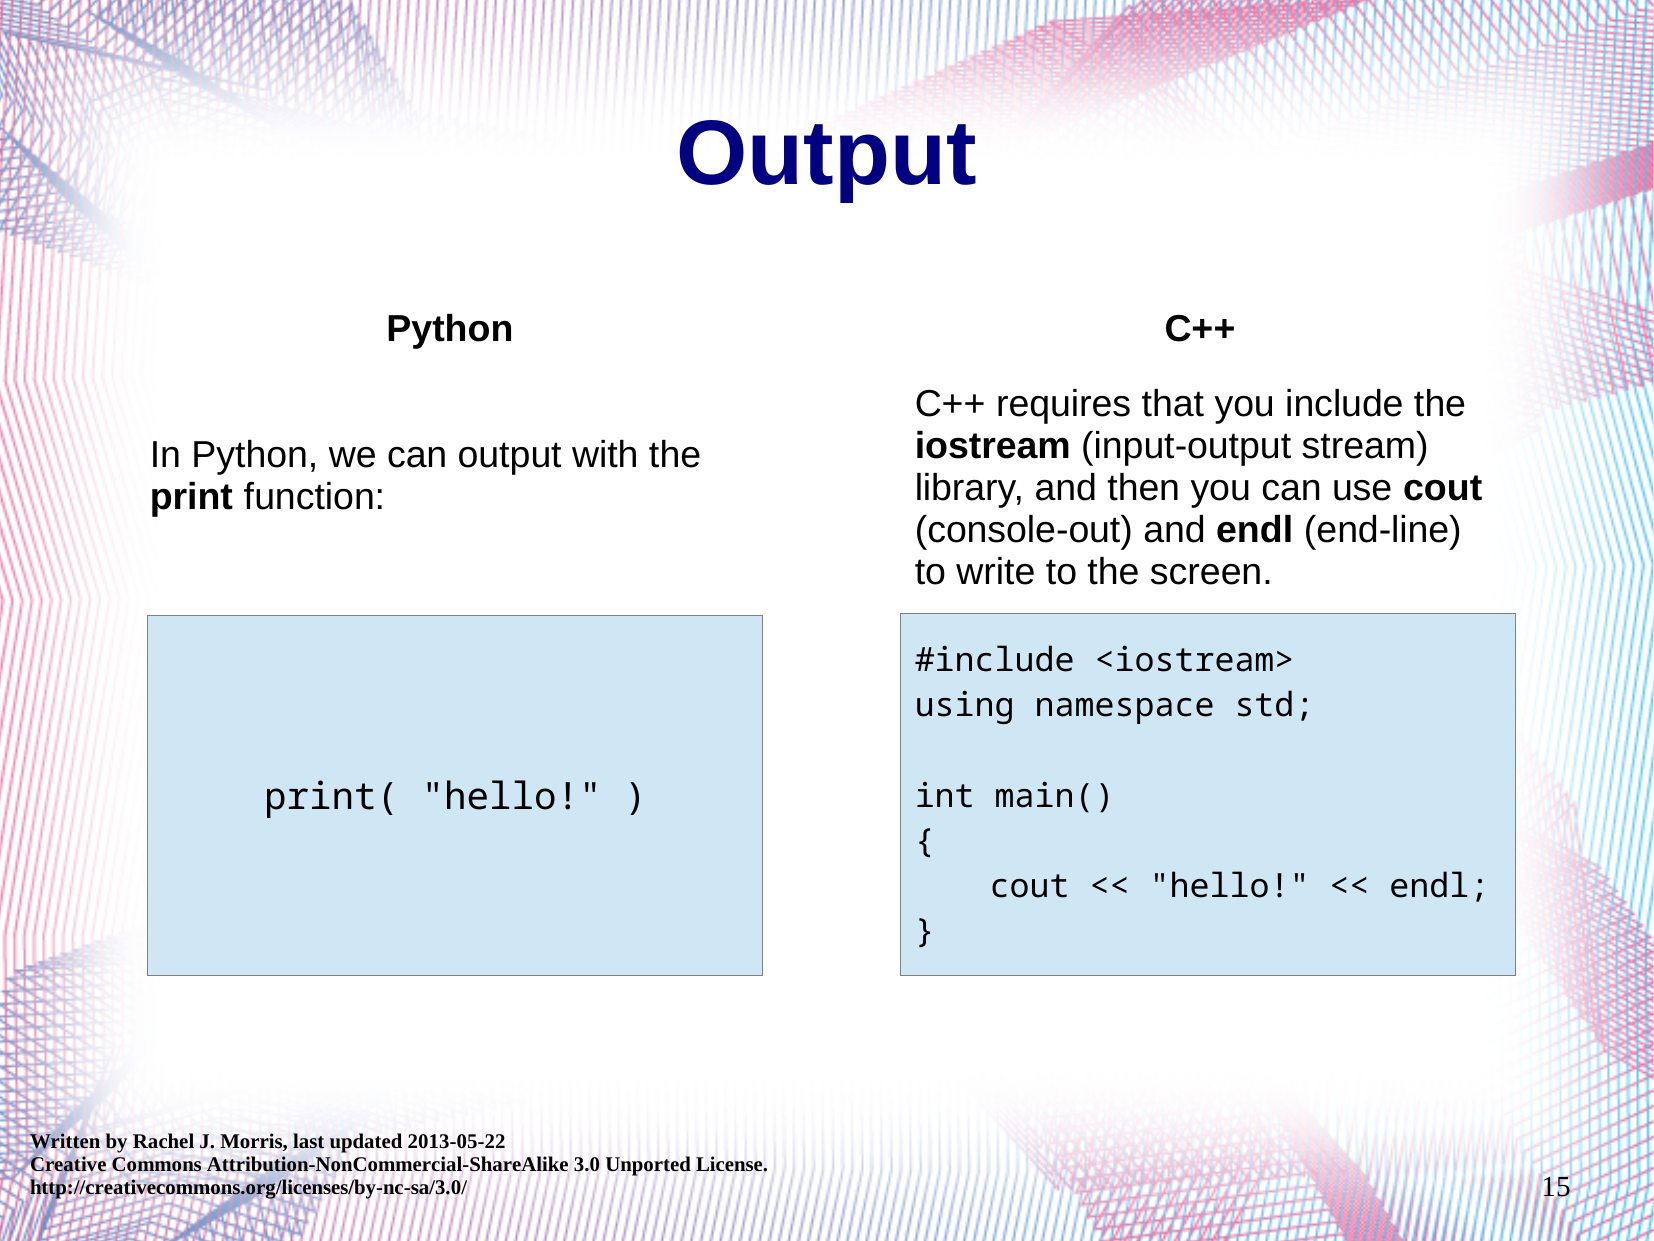

# Output
Python
C++
C++ requires that you include the iostream (input-output stream) library, and then you can use cout (console-out) and endl (end-line) to write to the screen.
In Python, we can output with the print function:
#include <iostream>
using namespace std;
int main()
{
	cout << "hello!" << endl;
}
print( "hello!" )
15